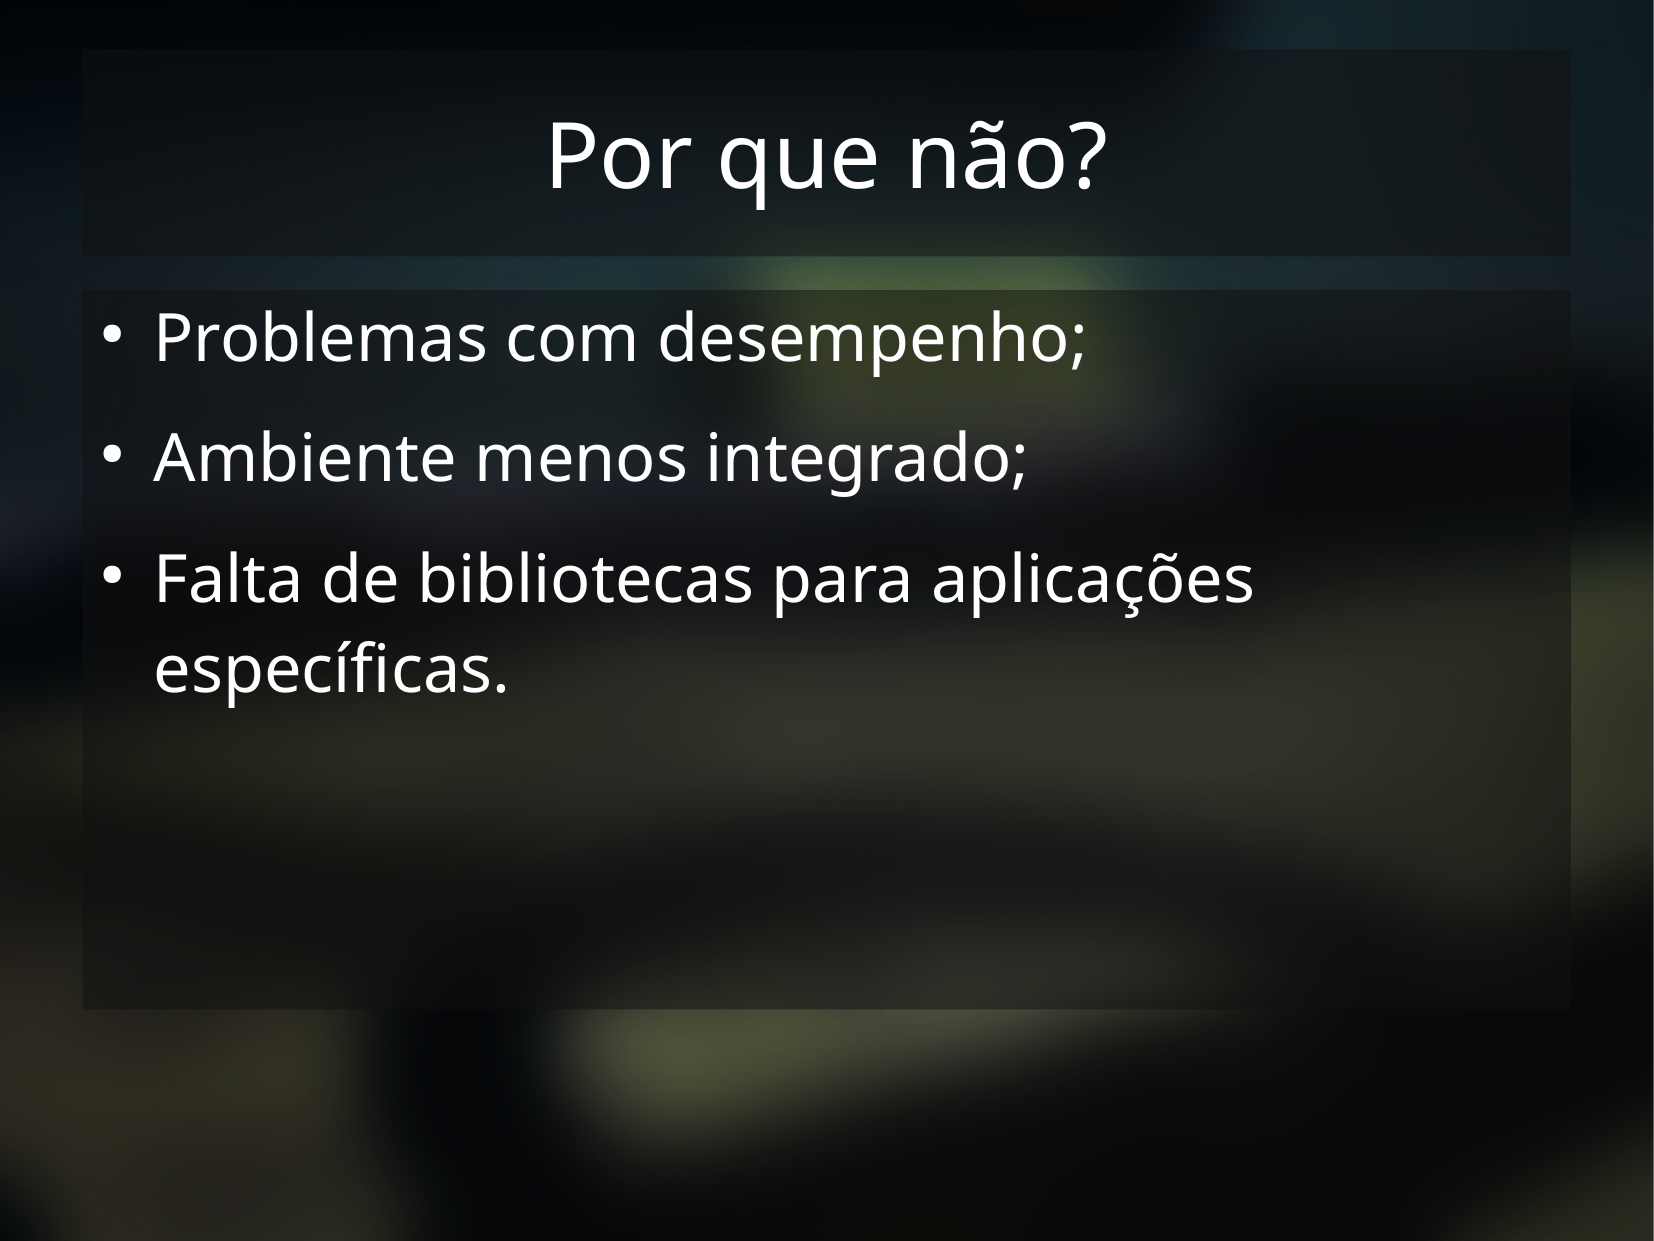

# Por que não?
Problemas com desempenho;
Ambiente menos integrado;
Falta de bibliotecas para aplicações específicas.